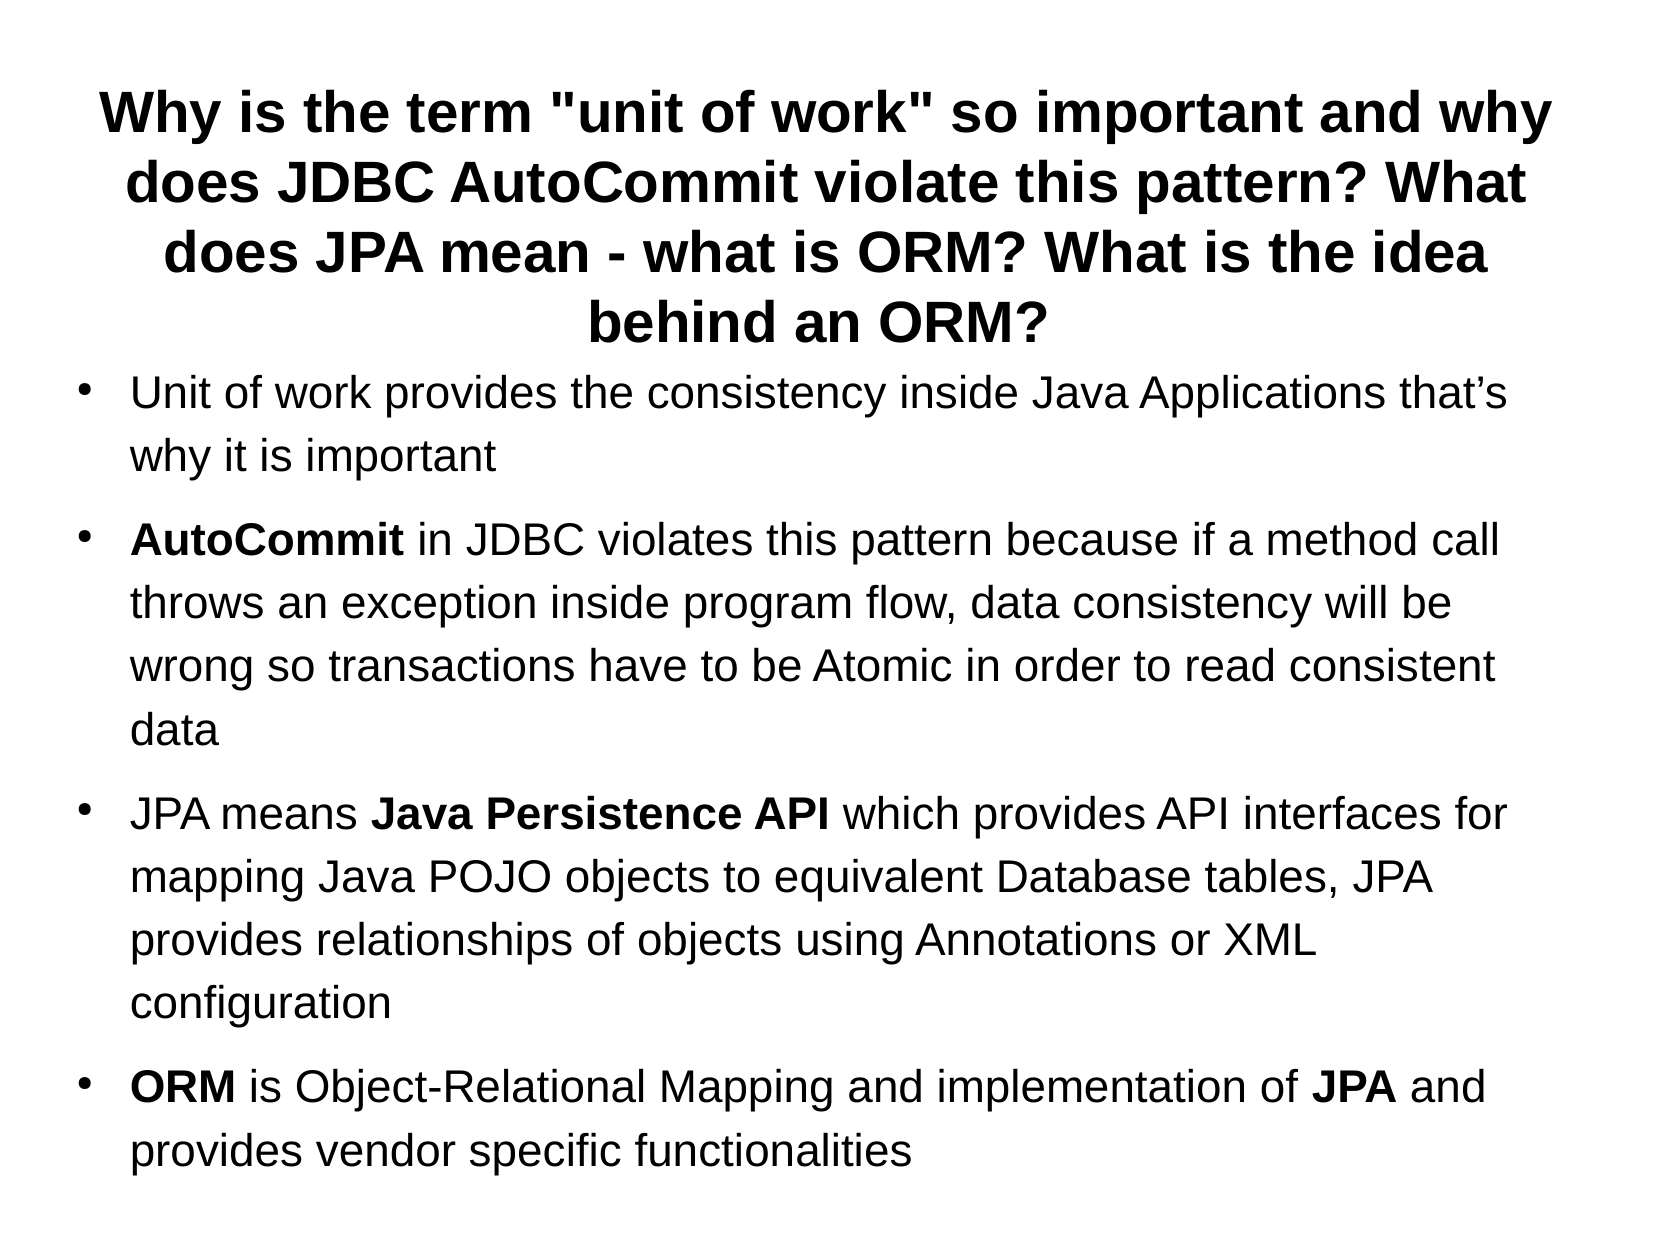

# Why is the term "unit of work" so important and why does JDBC AutoCommit violate this pattern? What does JPA mean - what is ORM? What is the idea behind an ORM?
Unit of work provides the consistency inside Java Applications that’s why it is important
AutoCommit in JDBC violates this pattern because if a method call throws an exception inside program flow, data consistency will be wrong so transactions have to be Atomic in order to read consistent data
JPA means Java Persistence API which provides API interfaces for mapping Java POJO objects to equivalent Database tables, JPA provides relationships of objects using Annotations or XML configuration
ORM is Object-Relational Mapping and implementation of JPA and provides vendor specific functionalities